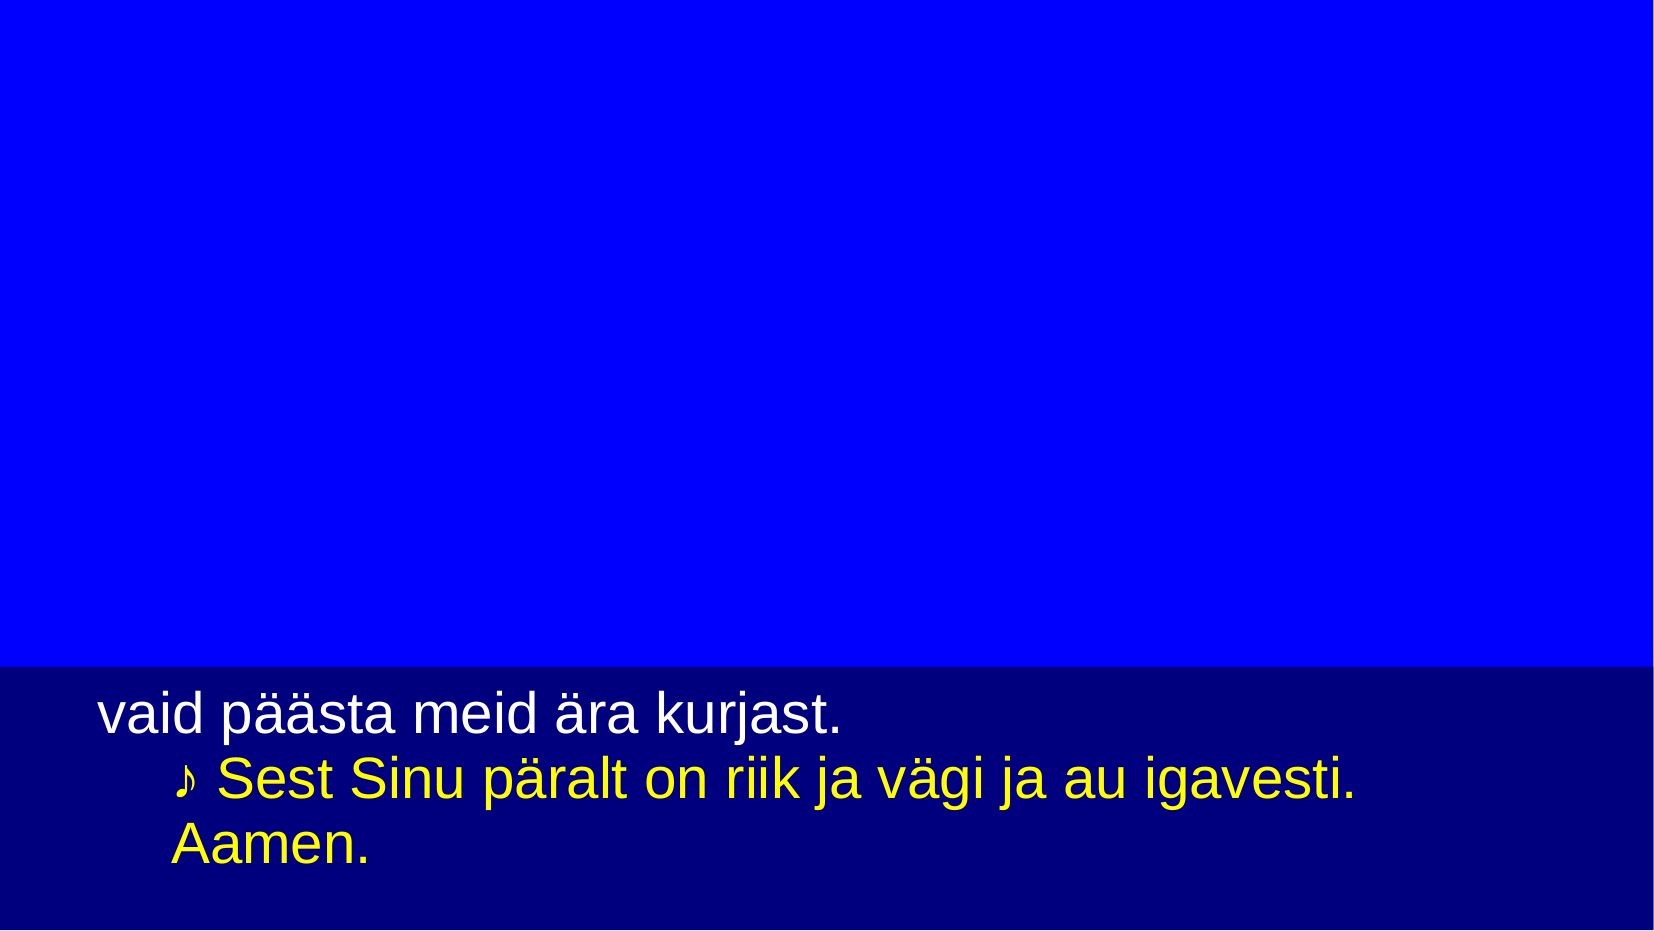

vaid päästa meid ära kurjast.
	♪ Sest Sinu päralt on riik ja vägi ja au igavesti.
	Aamen.